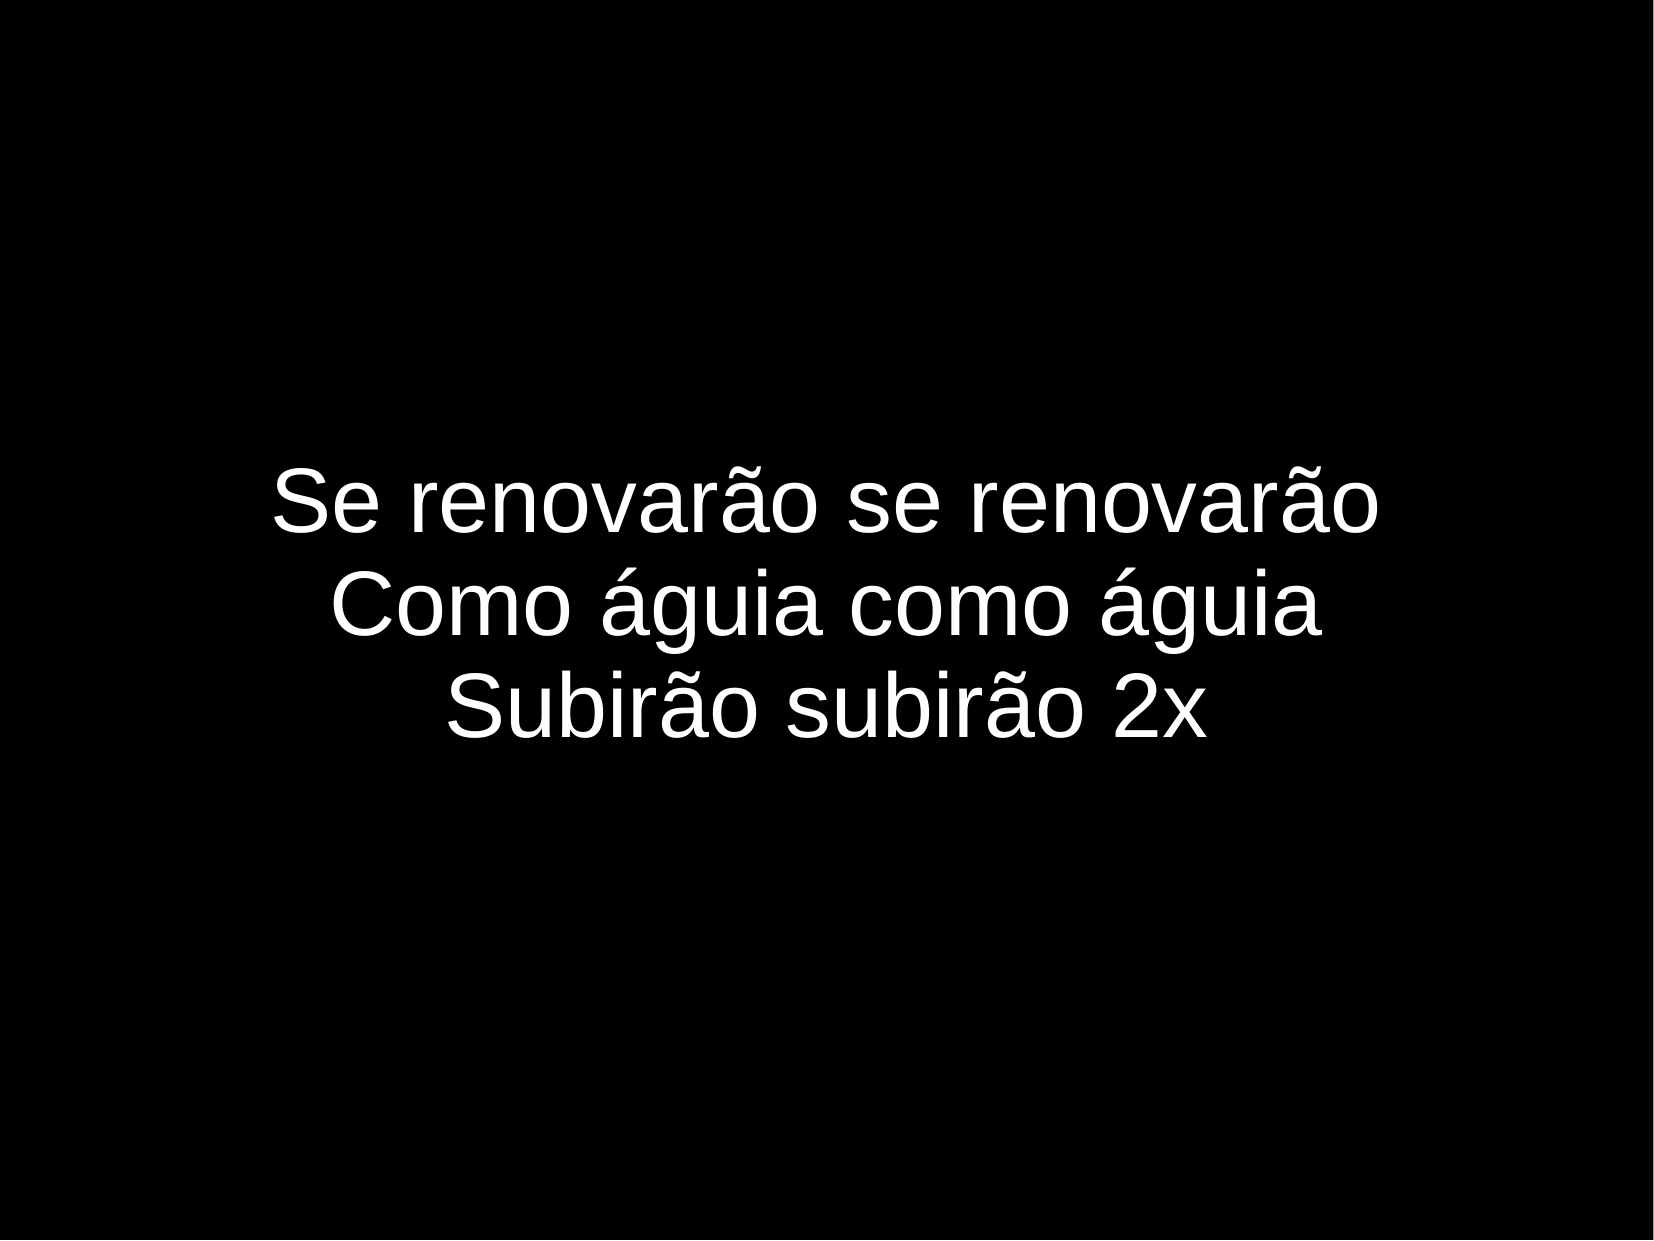

# Se renovarão se renovarão
Como águia como águia
Subirão subirão 2x